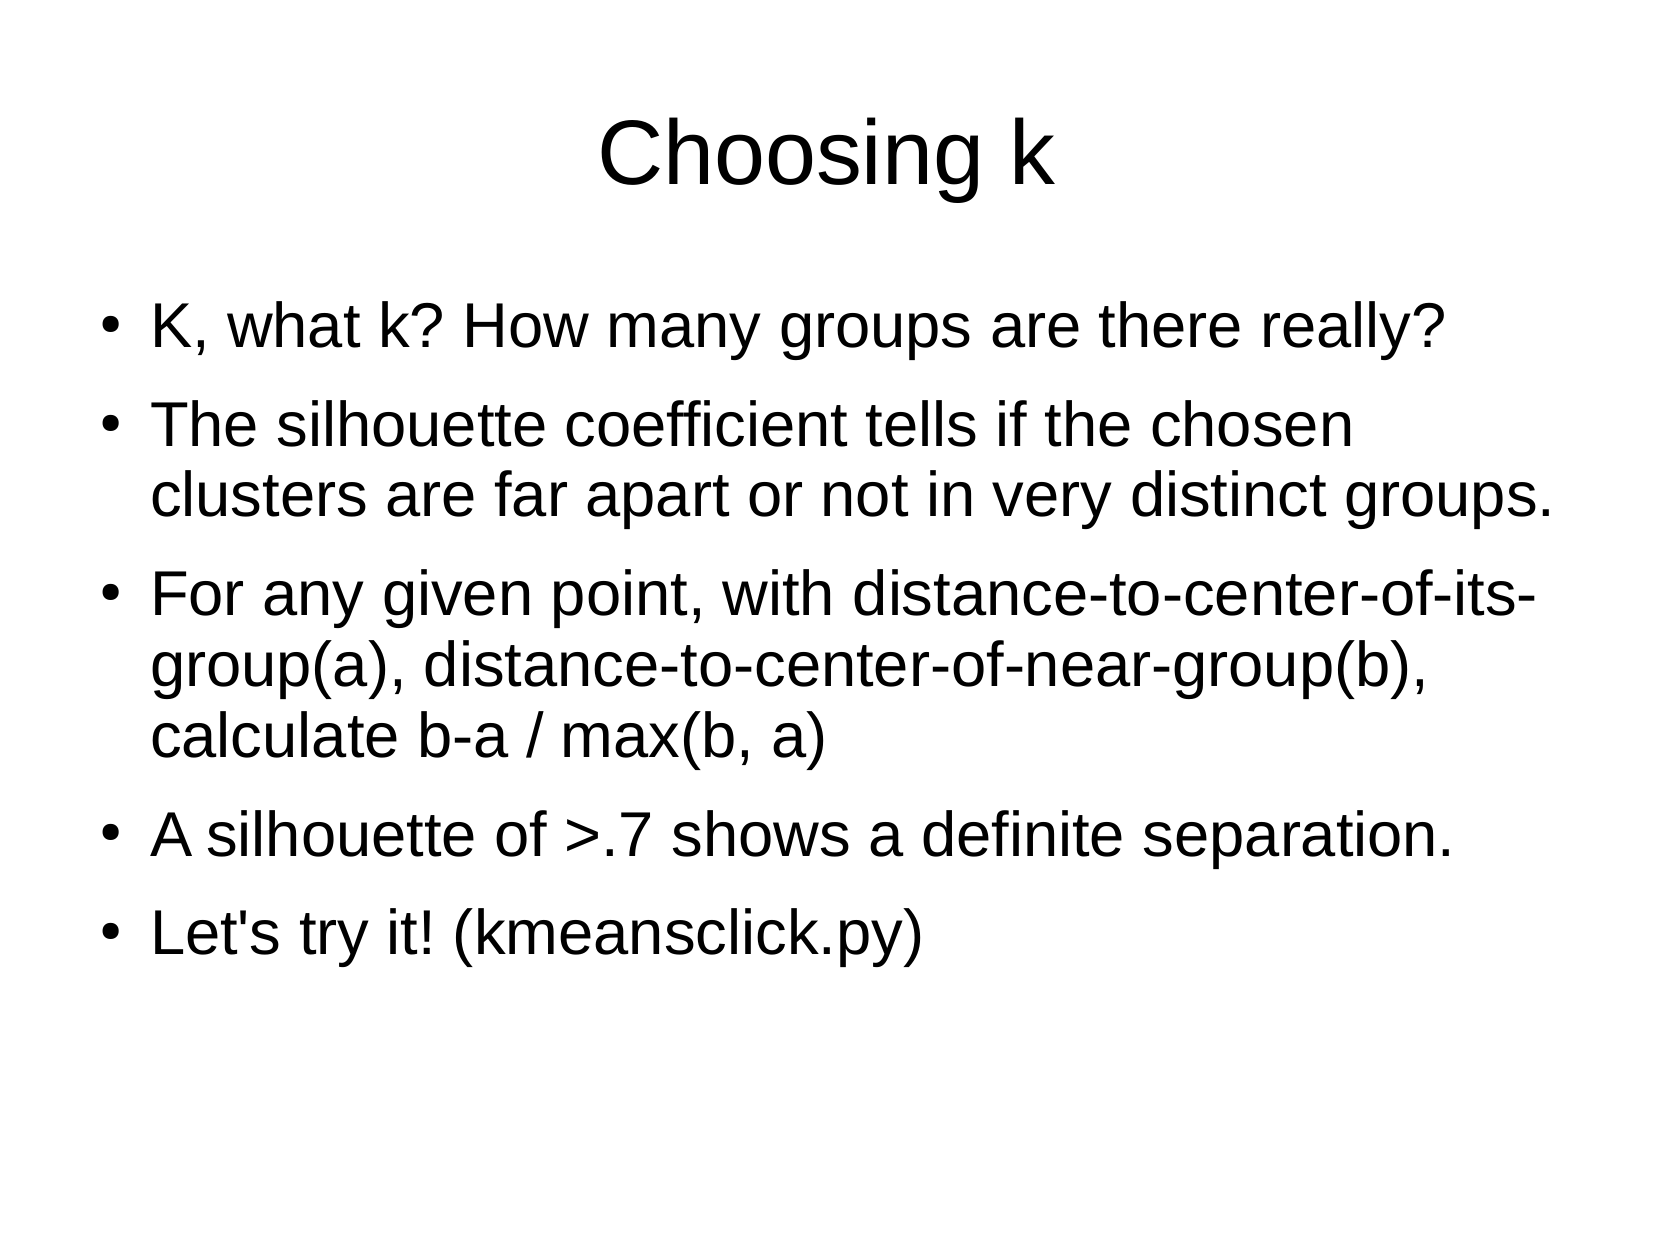

# Choosing k
K, what k? How many groups are there really?
The silhouette coefficient tells if the chosen clusters are far apart or not in very distinct groups.
For any given point, with distance-to-center-of-its-group(a), distance-to-center-of-near-group(b), calculate b-a / max(b, a)
A silhouette of >.7 shows a definite separation.
Let's try it! (kmeansclick.py)